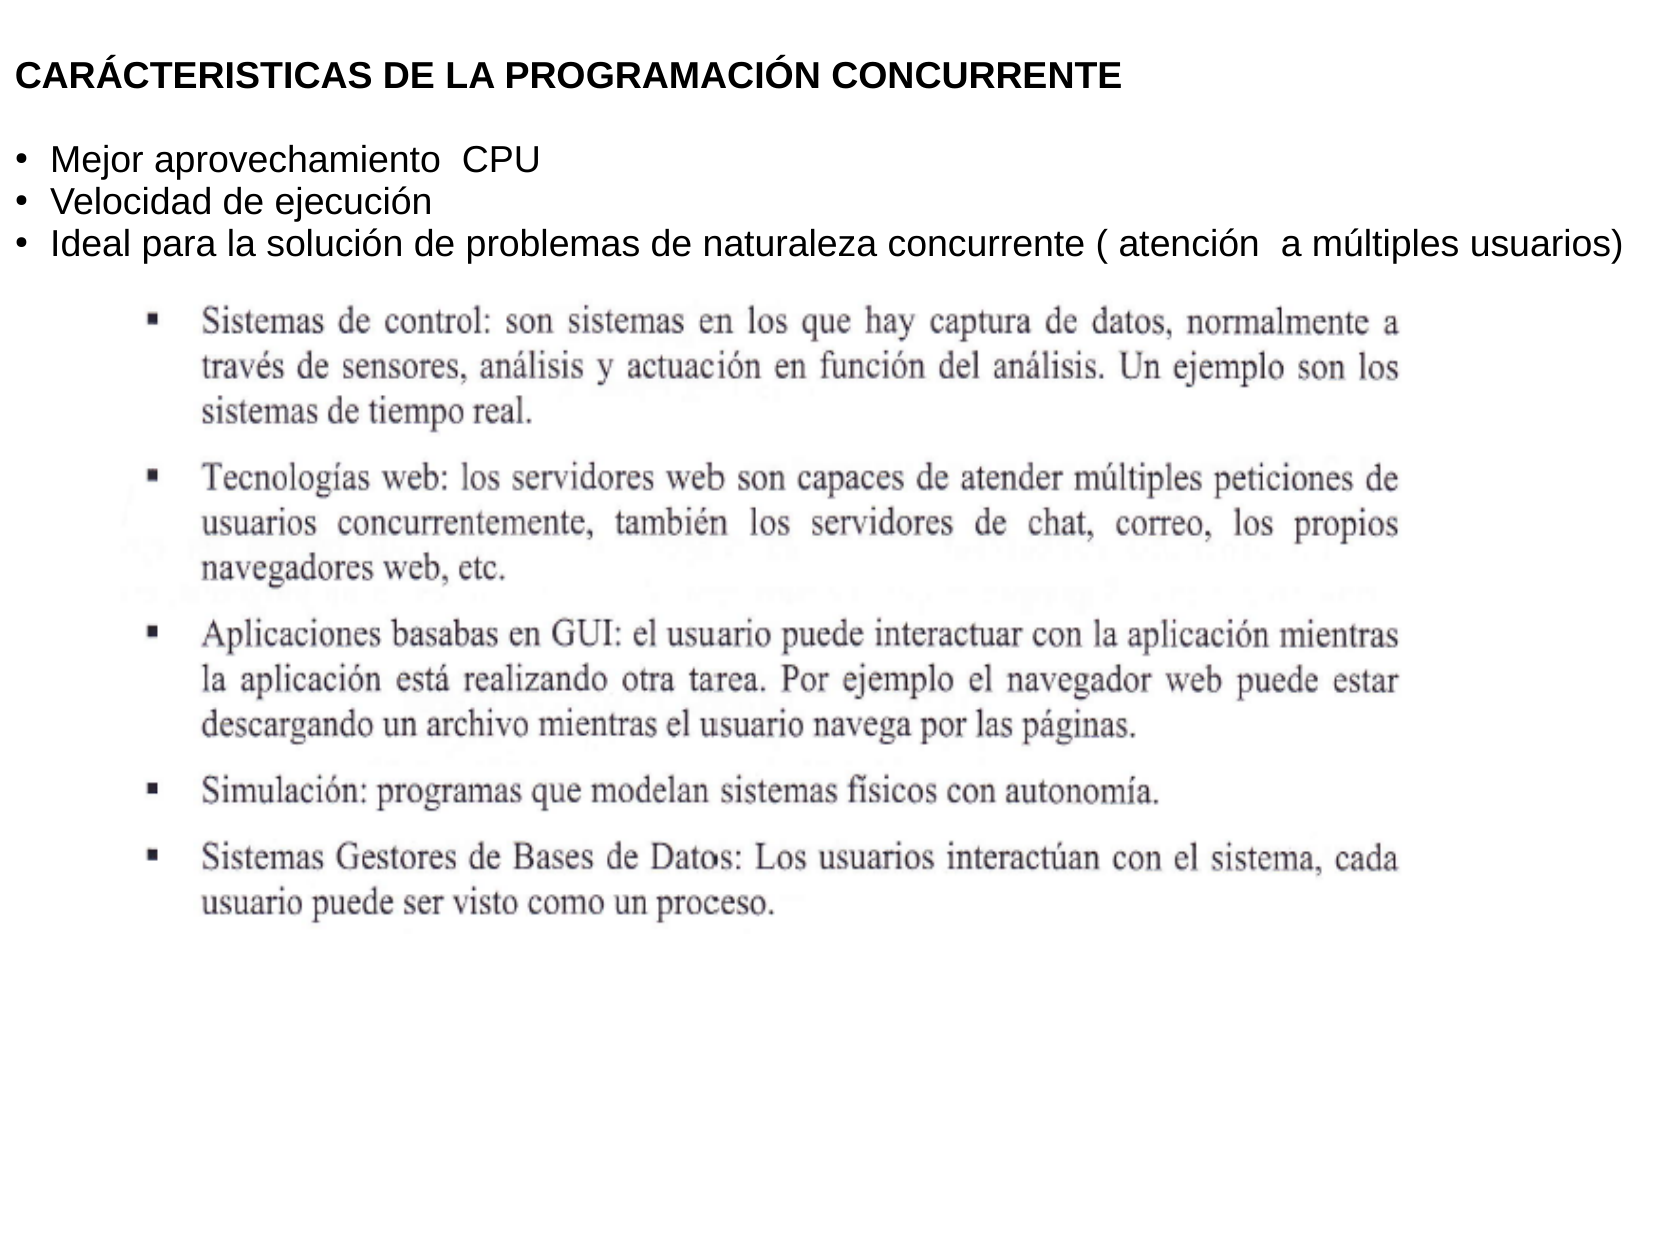

CARÁCTERISTICAS DE LA PROGRAMACIÓN CONCURRENTE
Mejor aprovechamiento CPU
Velocidad de ejecución
Ideal para la solución de problemas de naturaleza concurrente ( atención a múltiples usuarios)